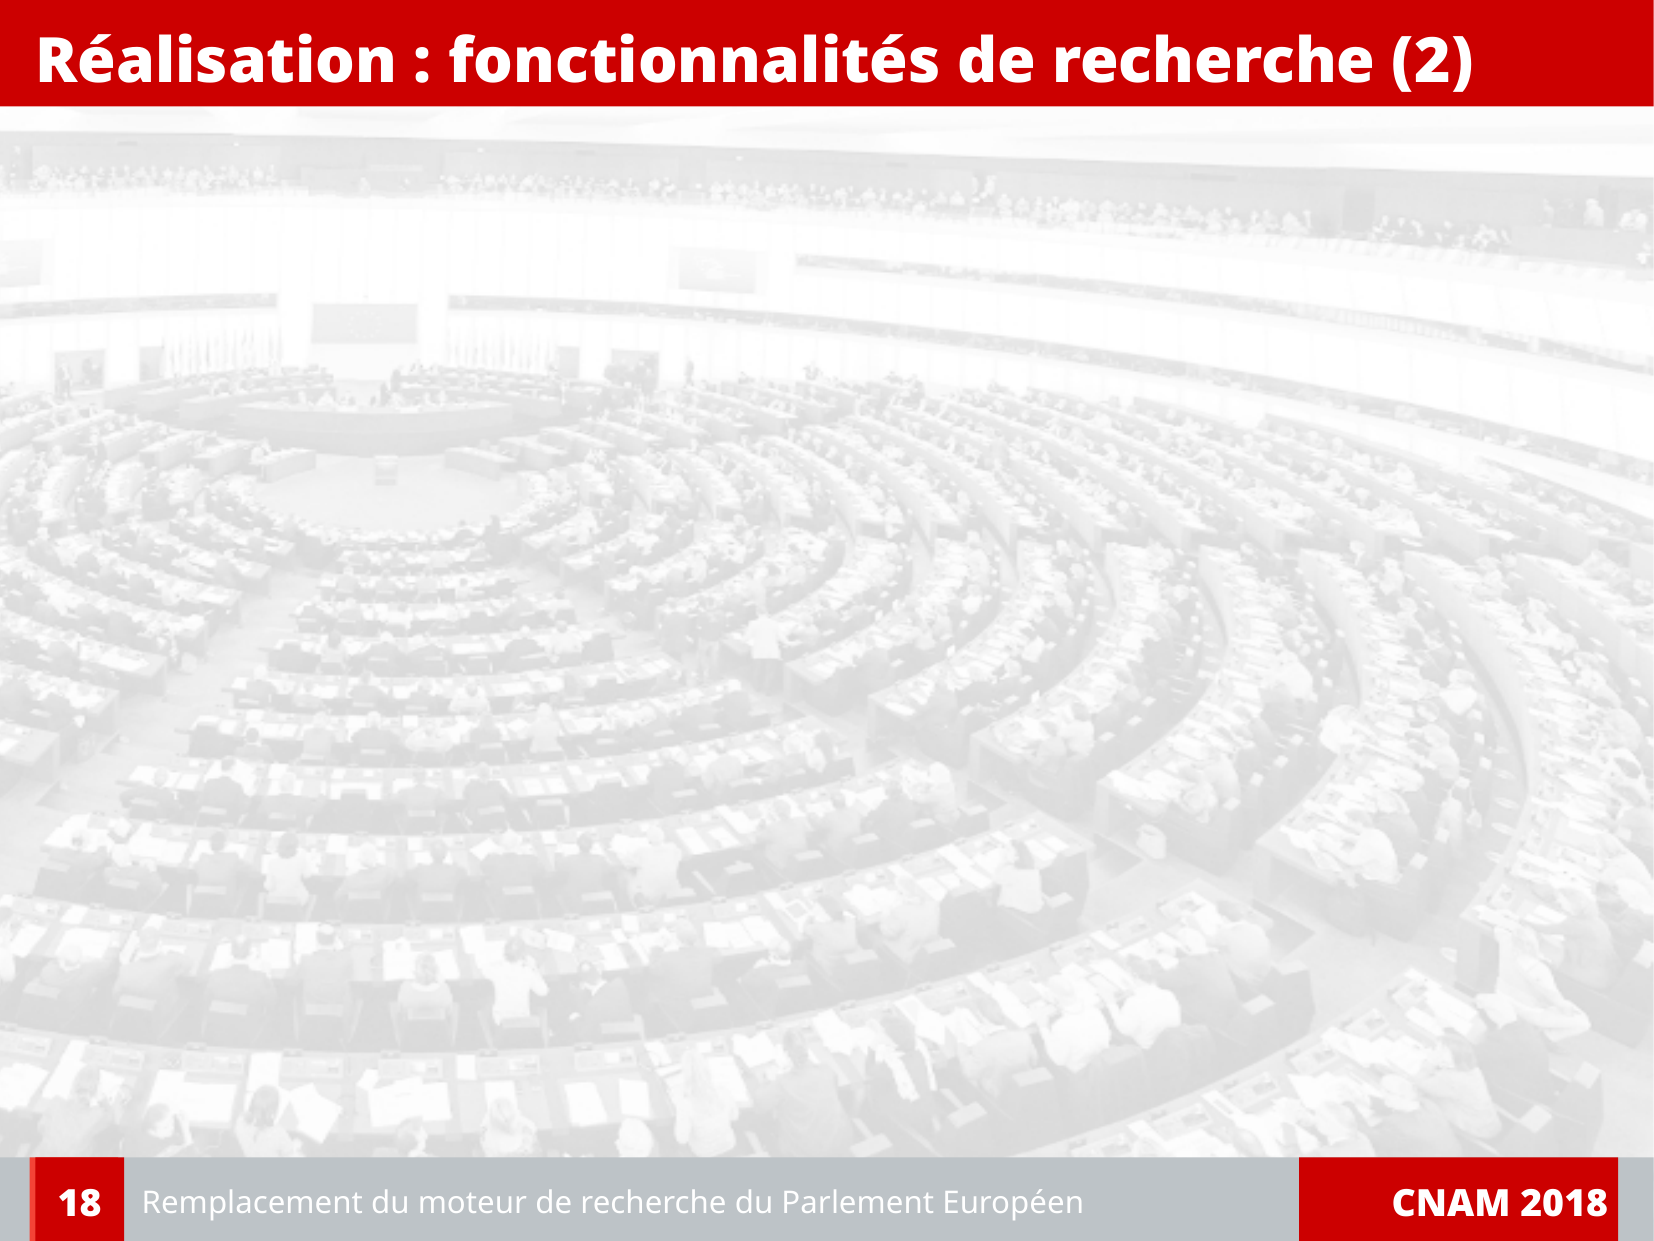

# Réalisation : fonctionnalités de recherche (2)
18
Remplacement du moteur de recherche du Parlement Européen